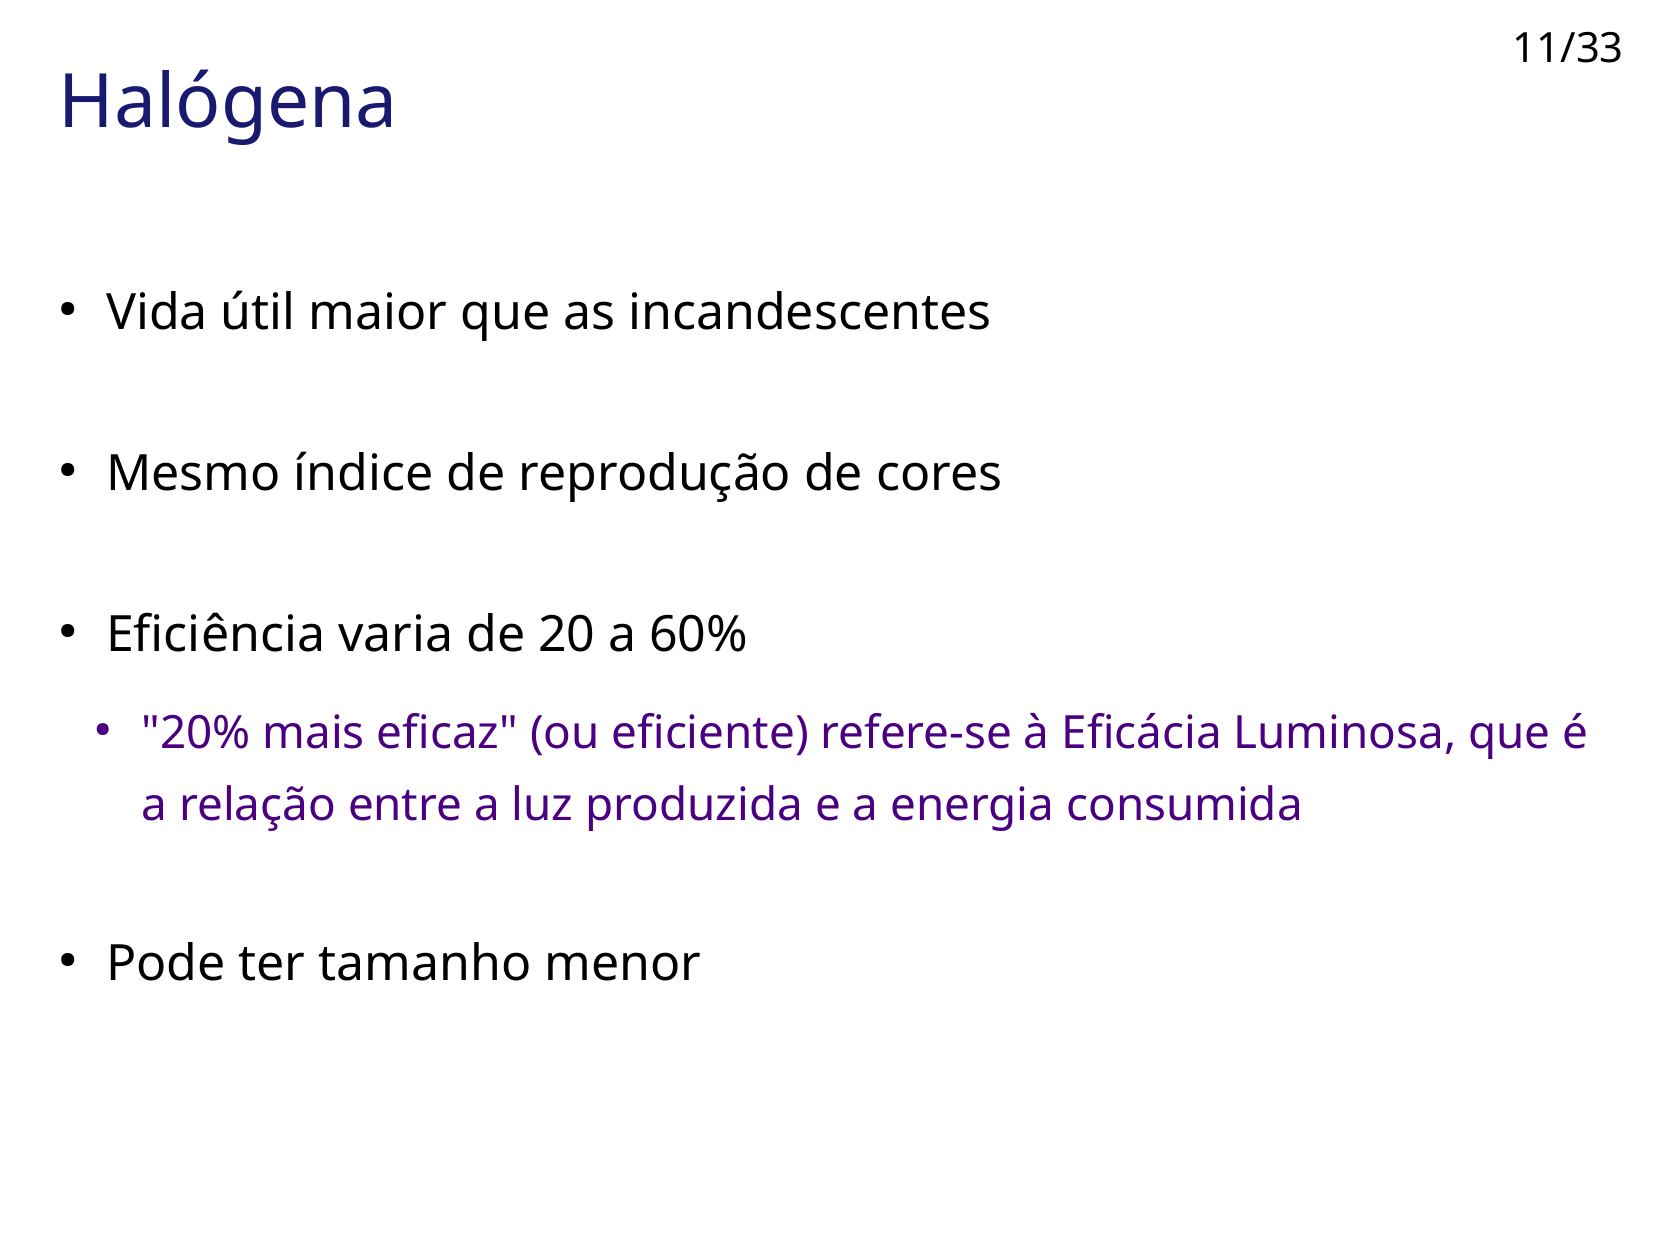

11
# Halógena
Vida útil maior que as incandescentes
Mesmo índice de reprodução de cores
Eficiência varia de 20 a 60%
"20% mais eficaz" (ou eficiente) refere-se à Eficácia Luminosa, que é a relação entre a luz produzida e a energia consumida
Pode ter tamanho menor